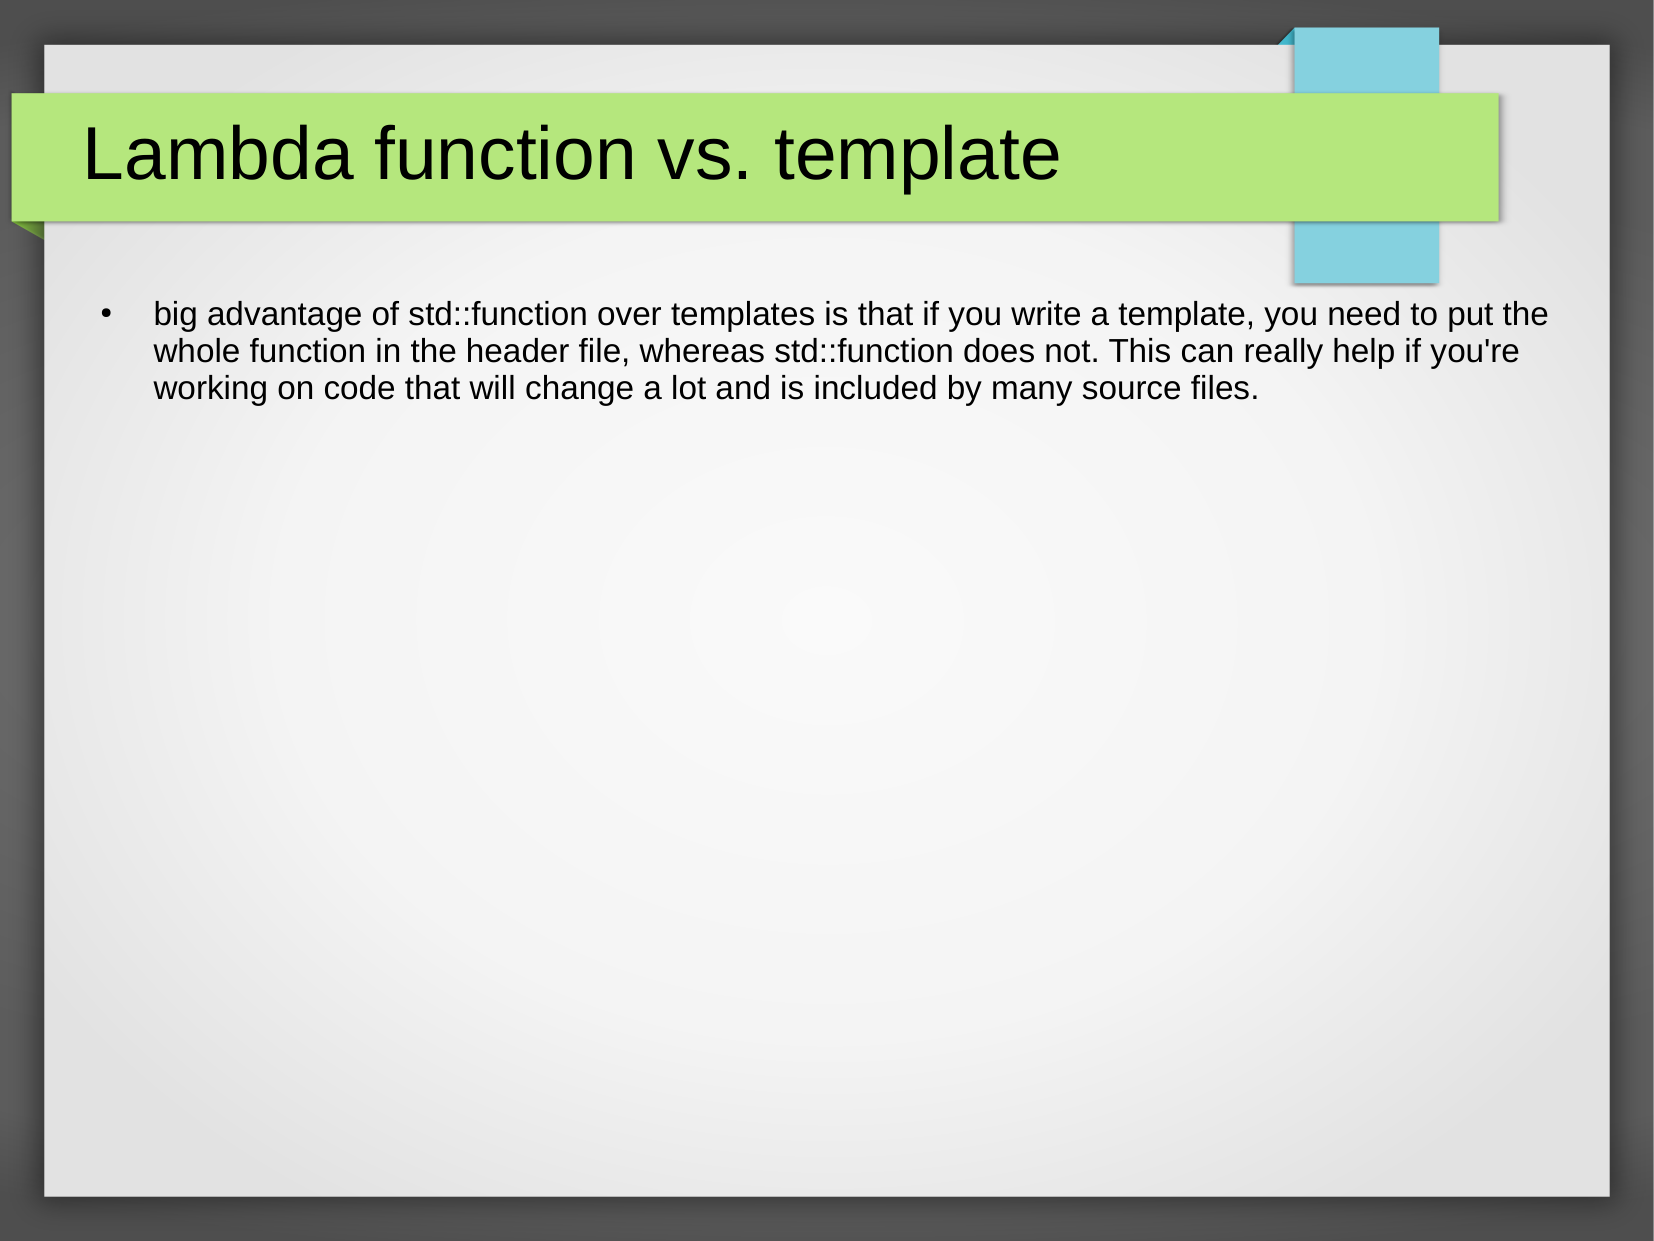

# Lambda function vs. template
big advantage of std::function over templates is that if you write a template, you need to put the whole function in the header file, whereas std::function does not. This can really help if you're working on code that will change a lot and is included by many source files.